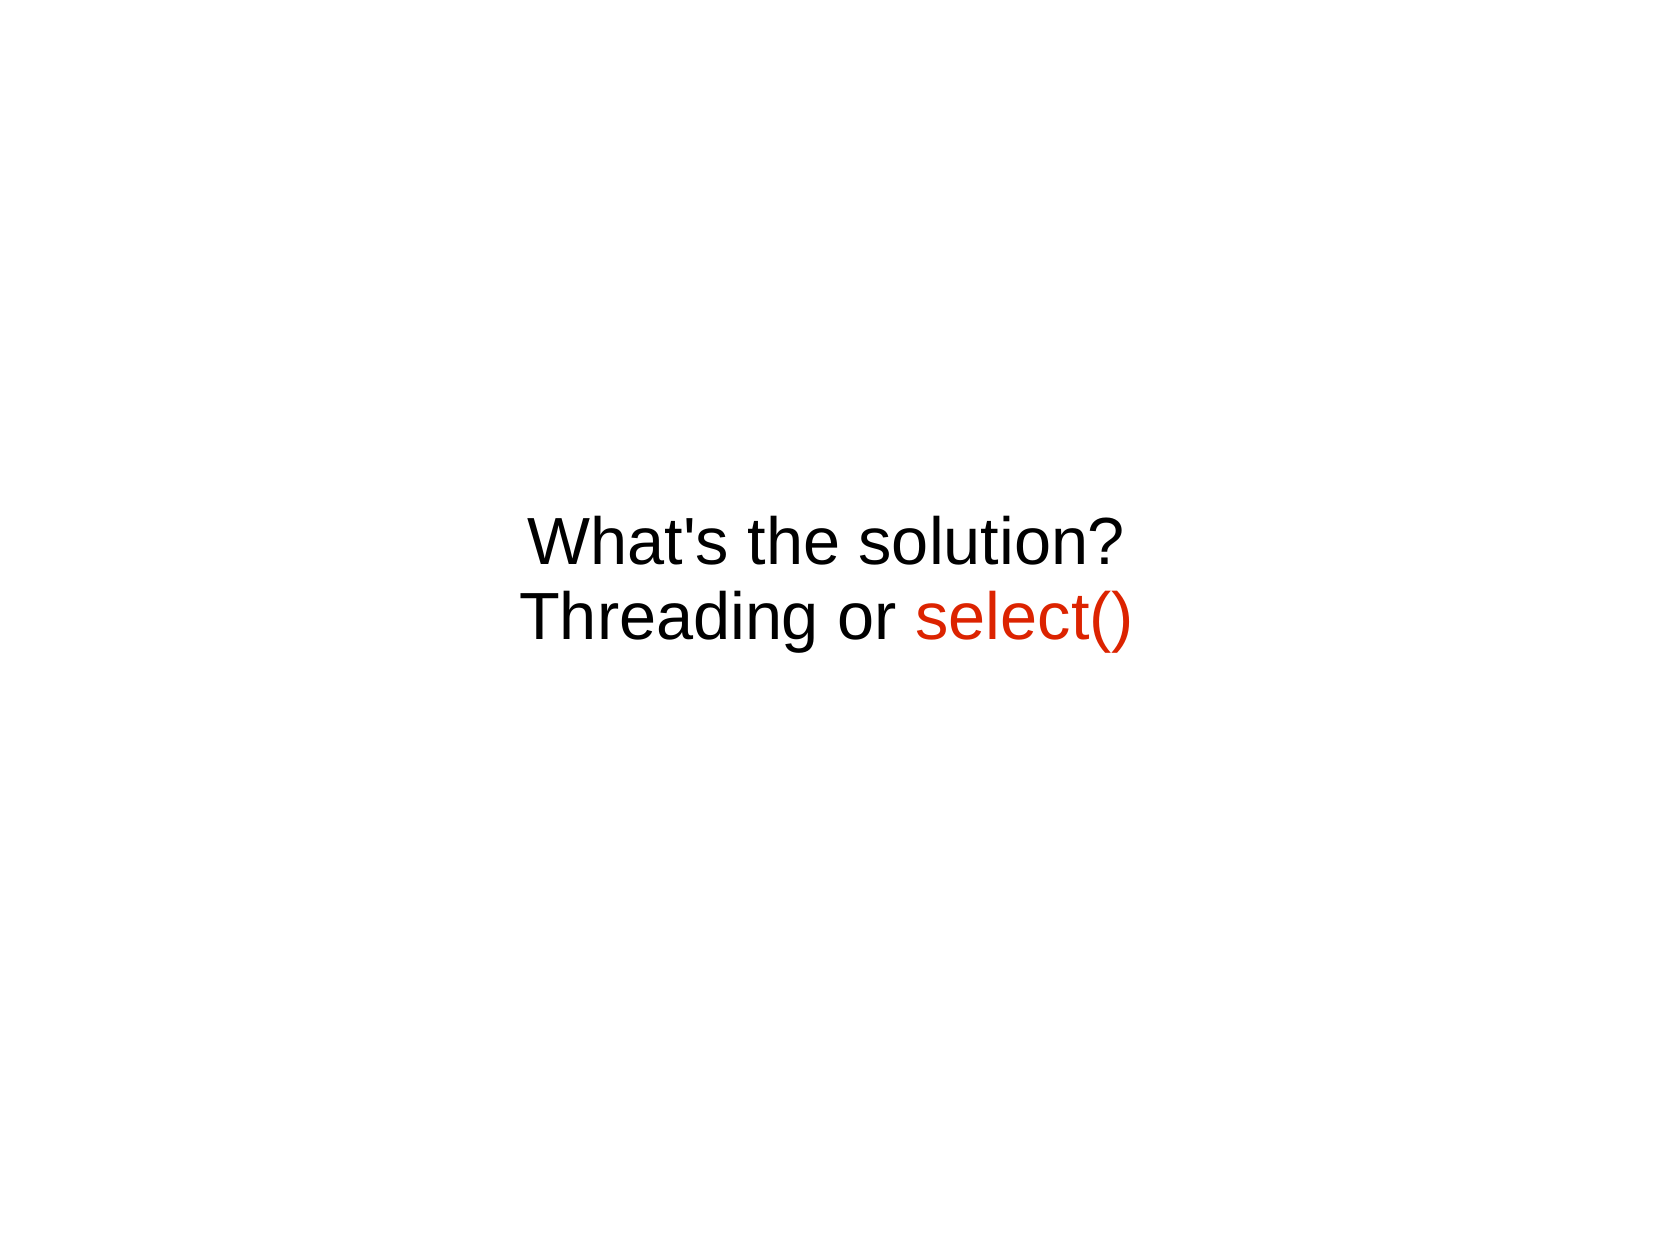

# What's the solution?
Threading or select()